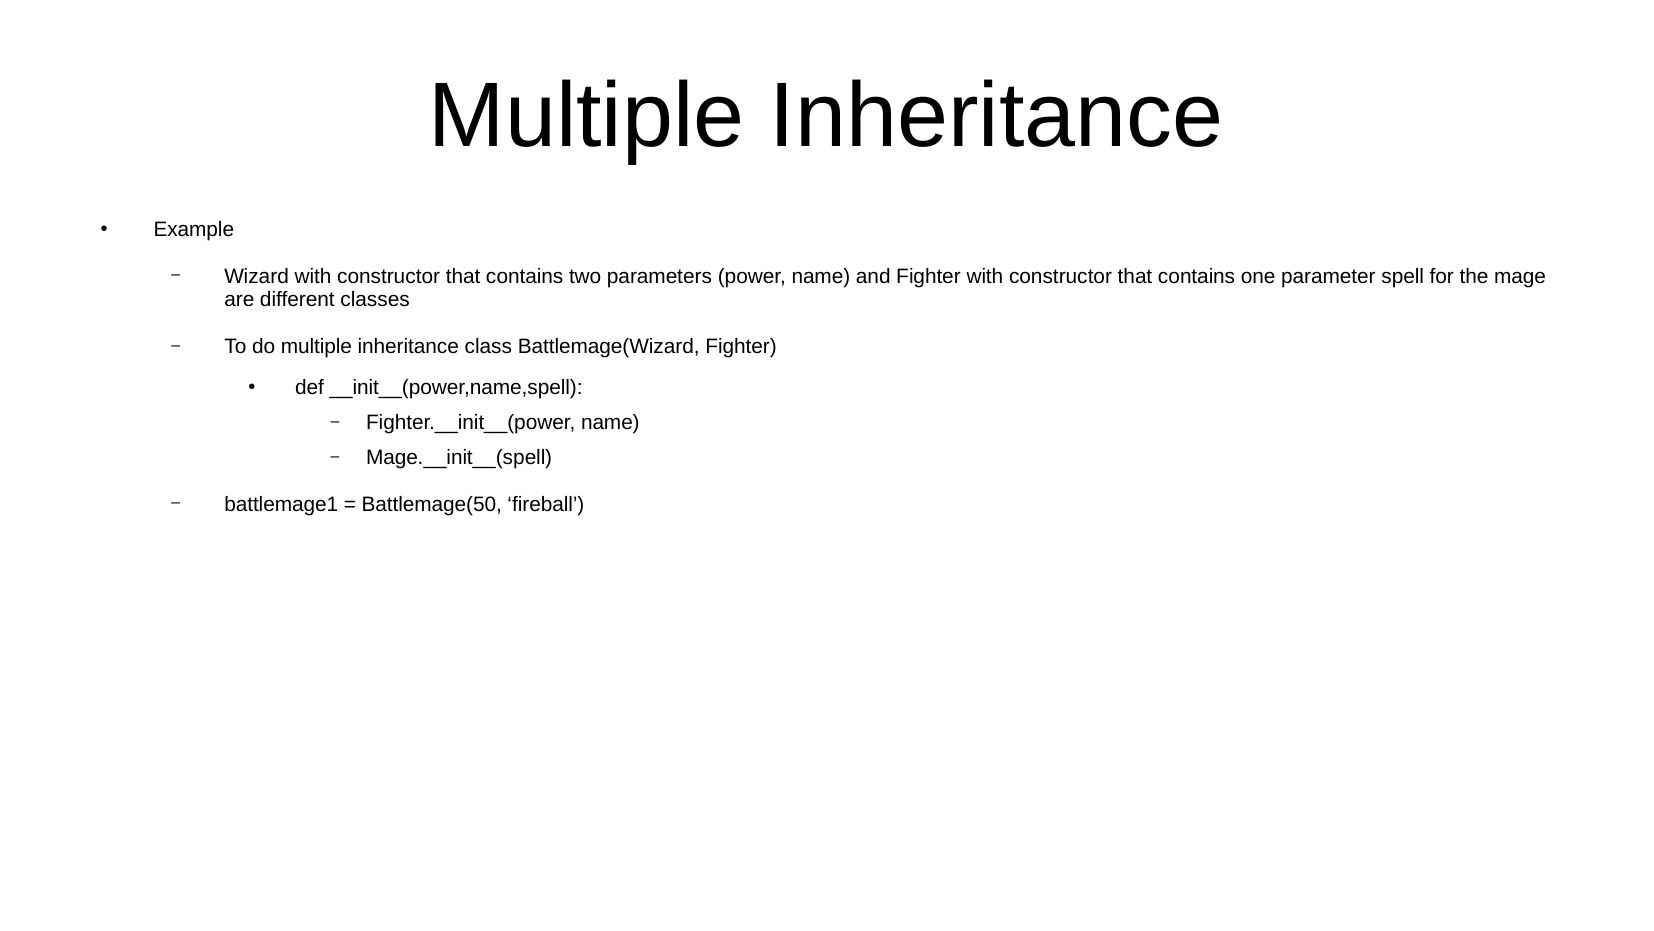

# Multiple Inheritance
Example
Wizard with constructor that contains two parameters (power, name) and Fighter with constructor that contains one parameter spell for the mage are different classes
To do multiple inheritance class Battlemage(Wizard, Fighter)
def __init__(power,name,spell):
Fighter.__init__(power, name)
Mage.__init__(spell)
battlemage1 = Battlemage(50, ‘fireball’)